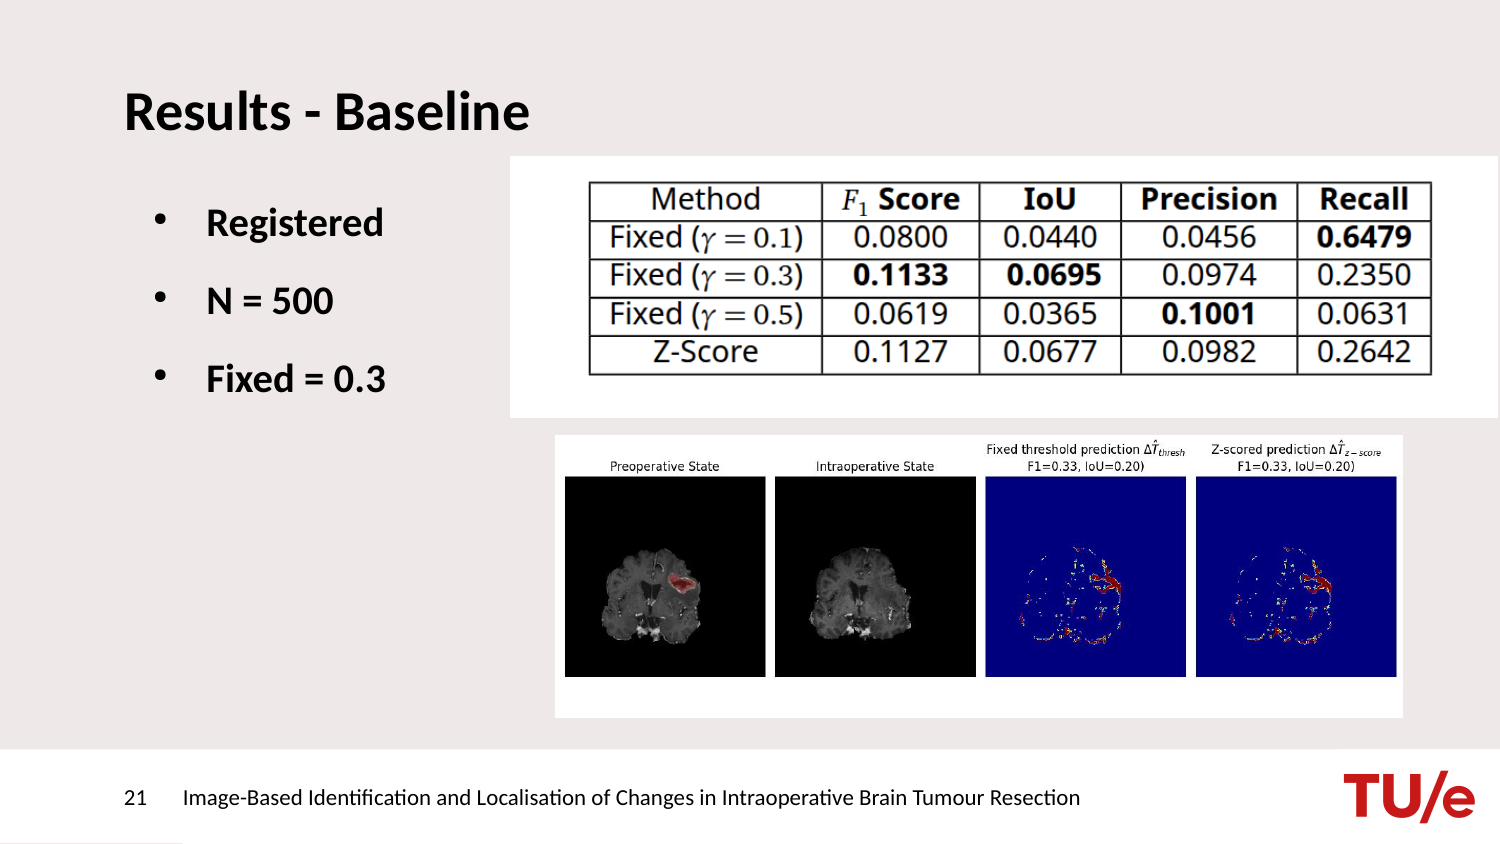

# Results - Baseline
Registered
N = 500
Fixed = 0.3
21
Image-Based Identification and Localisation of Changes in Intraoperative Brain Tumour Resection